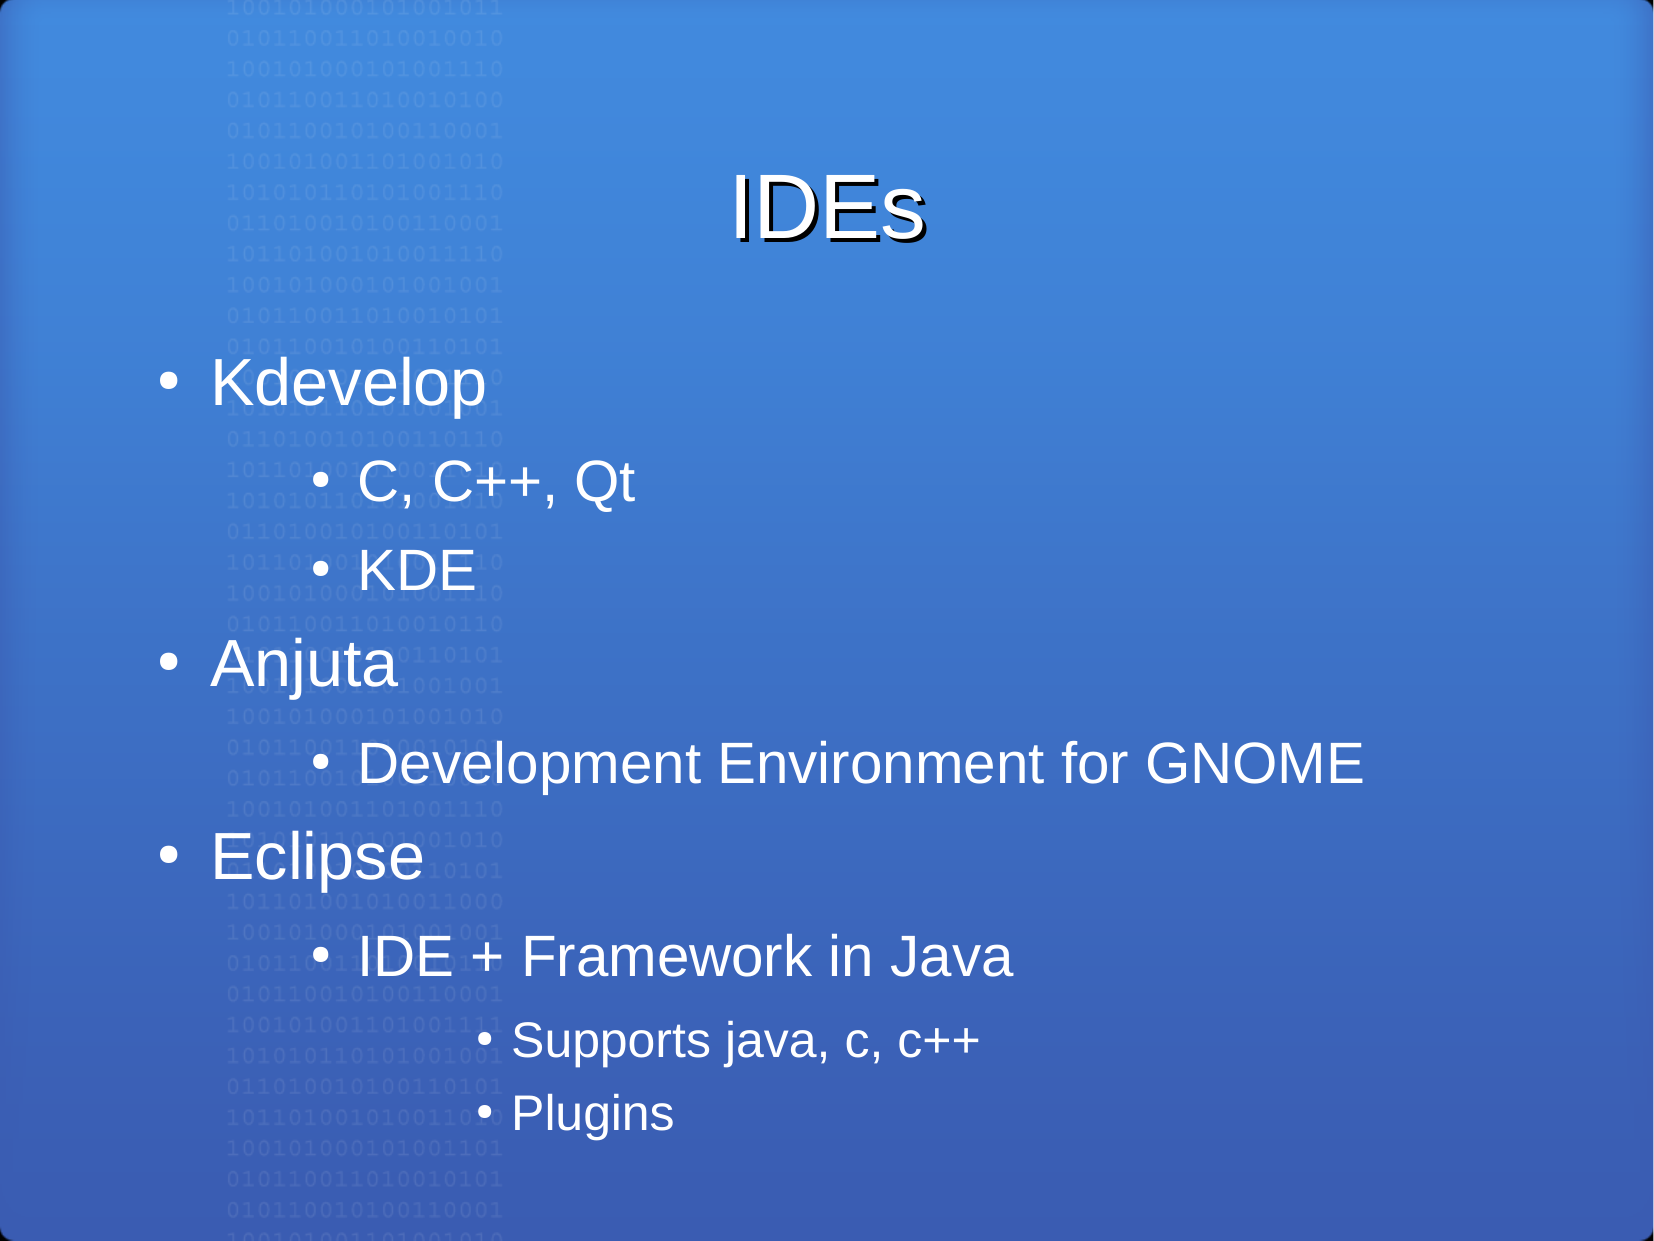

# IDEs
Kdevelop
C, C++, Qt
KDE
Anjuta
Development Environment for GNOME
Eclipse
IDE + Framework in Java
Supports java, c, c++
Plugins